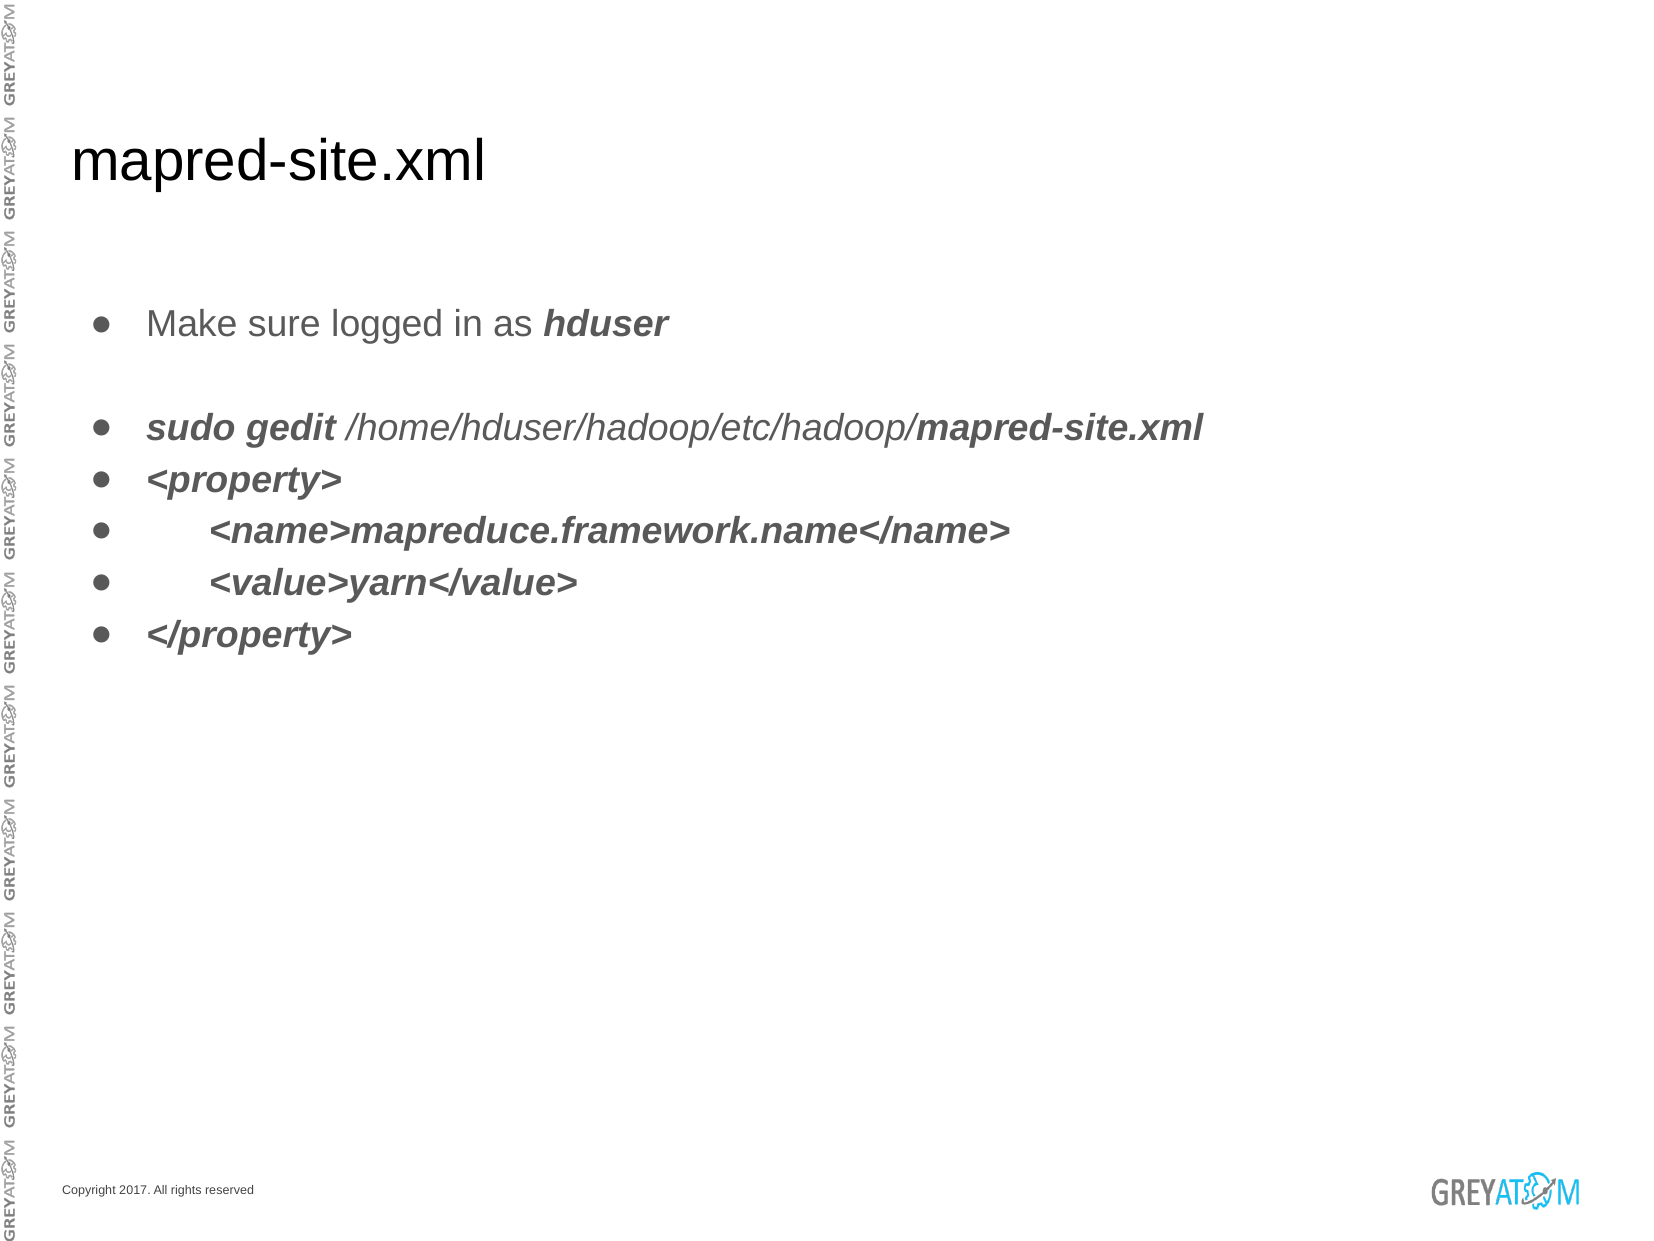

mapred-site.xml
Make sure logged in as hduser
sudo gedit /home/hduser/hadoop/etc/hadoop/mapred-site.xml
<property>
 <name>mapreduce.framework.name</name>
 <value>yarn</value>
</property>